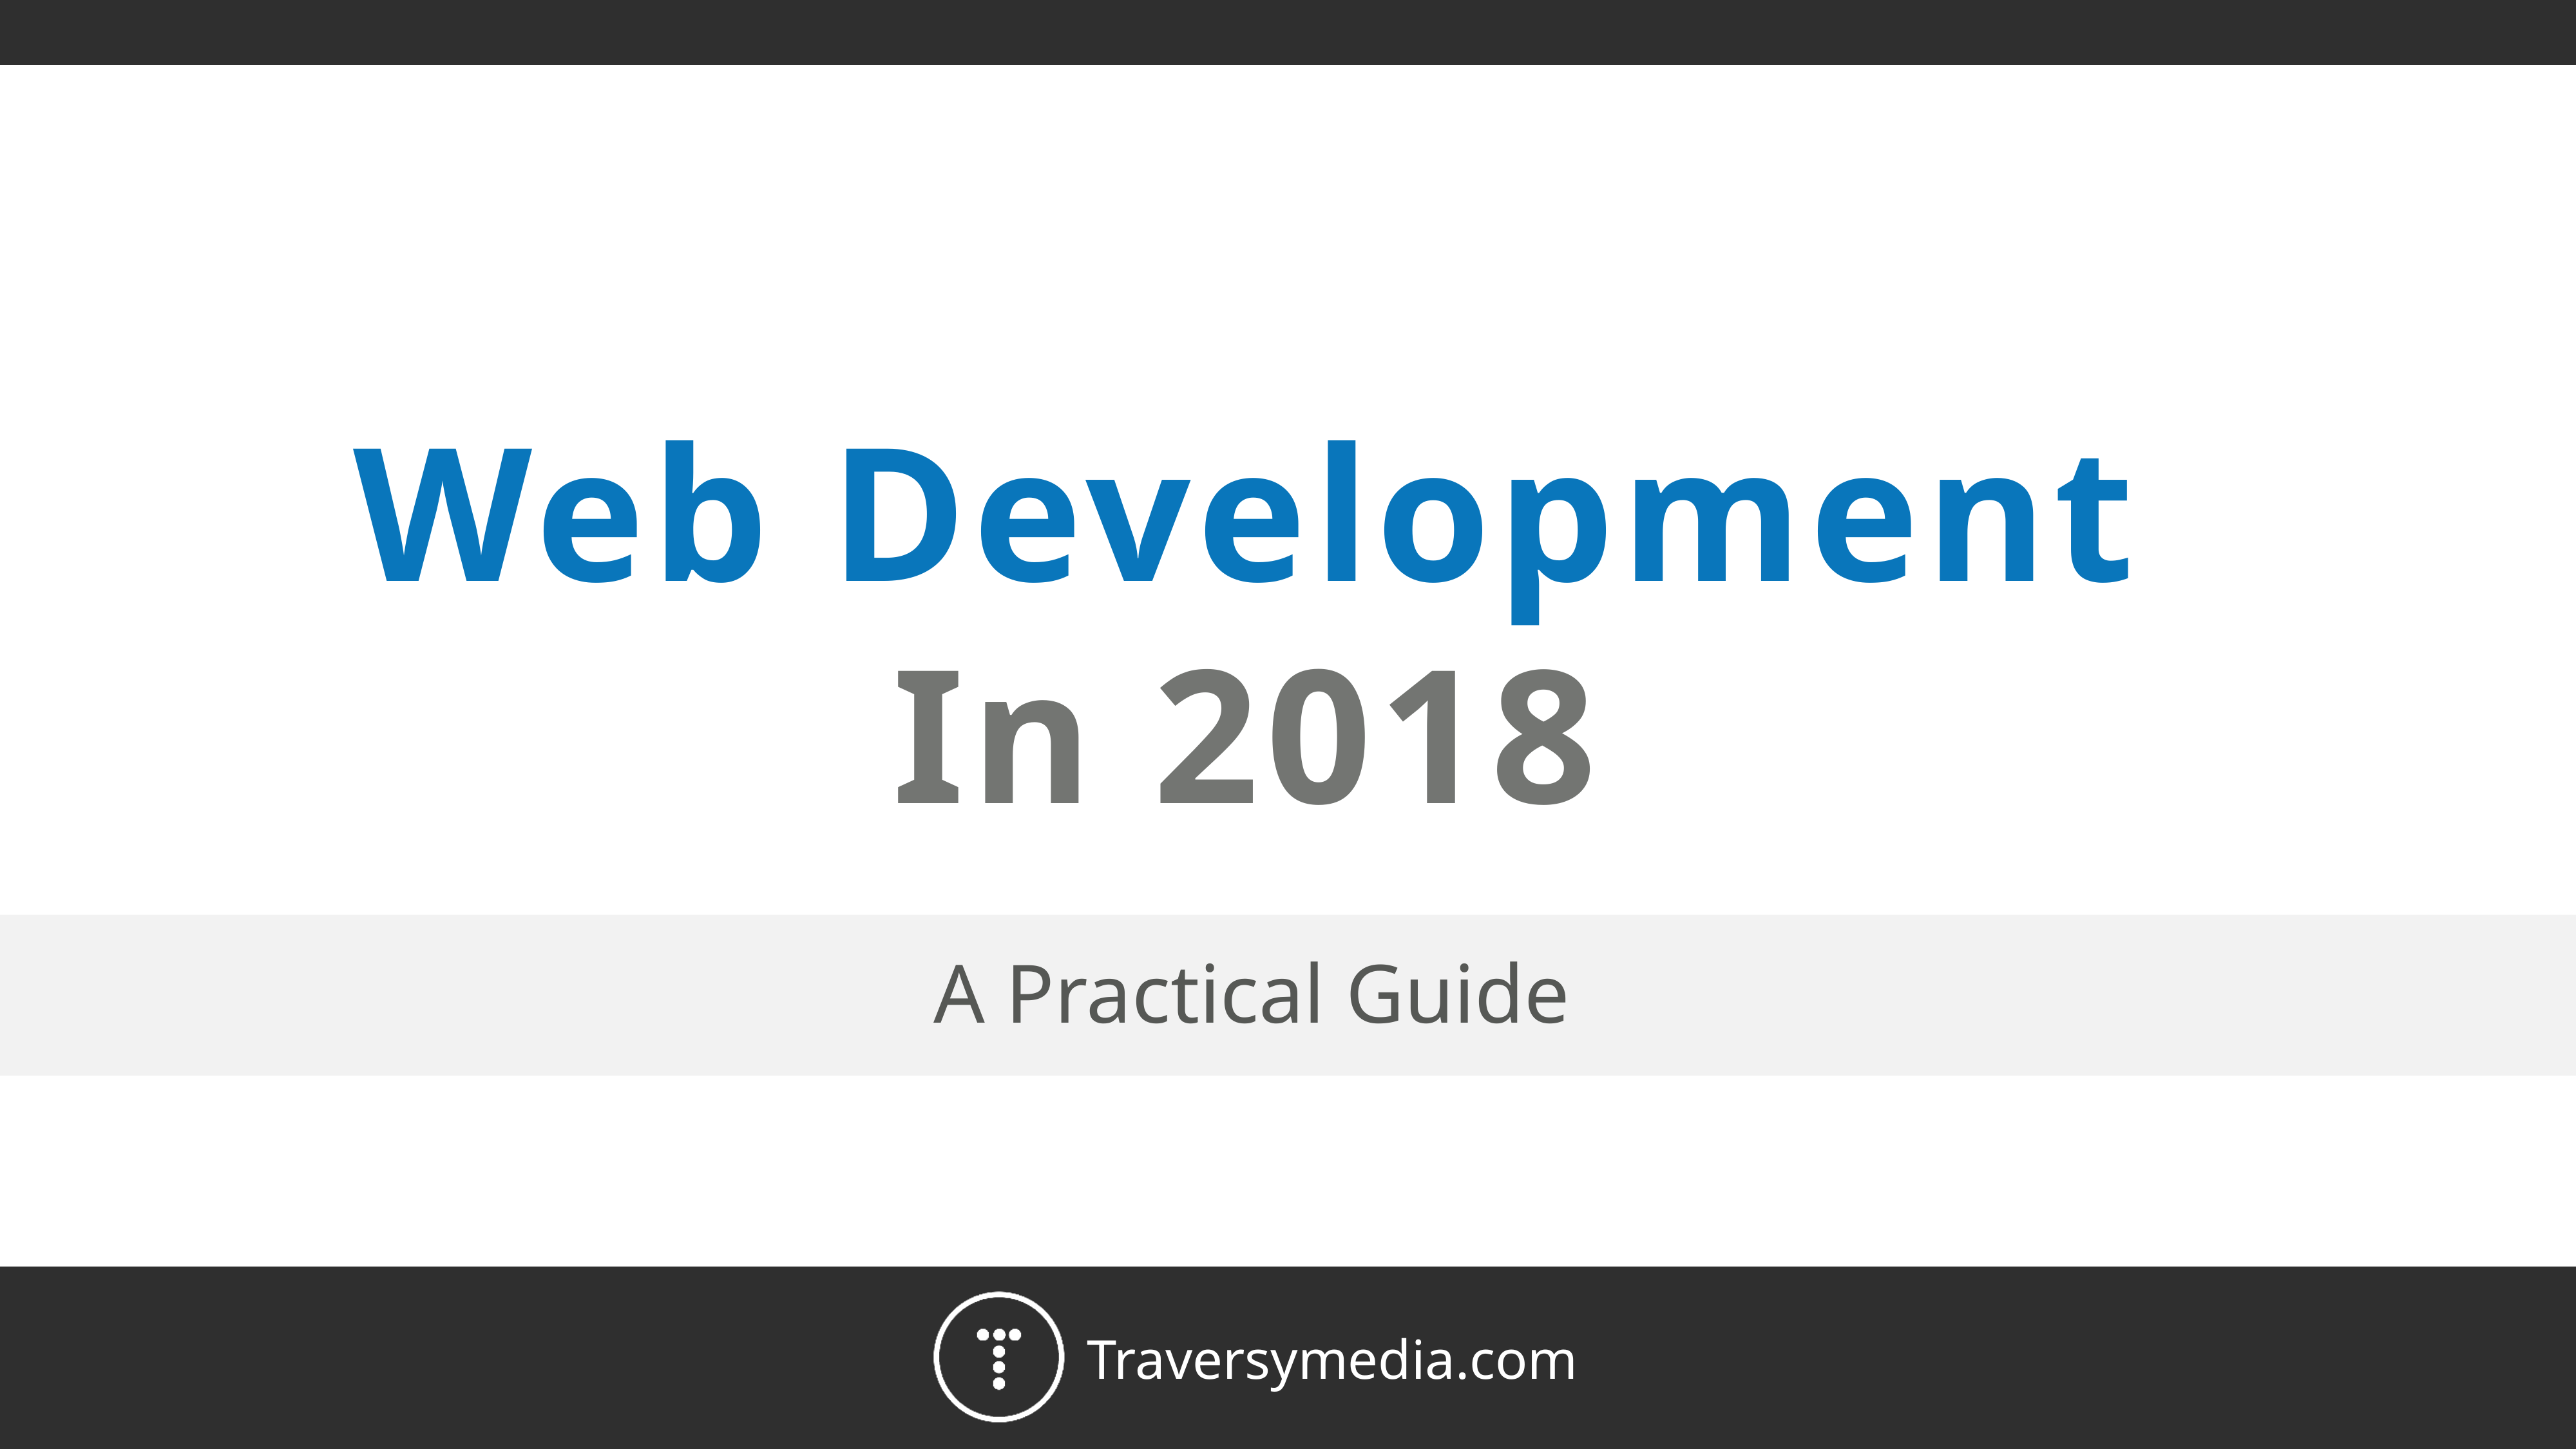

Web Development
In 2018
A Practical Guide
Traversymedia.com